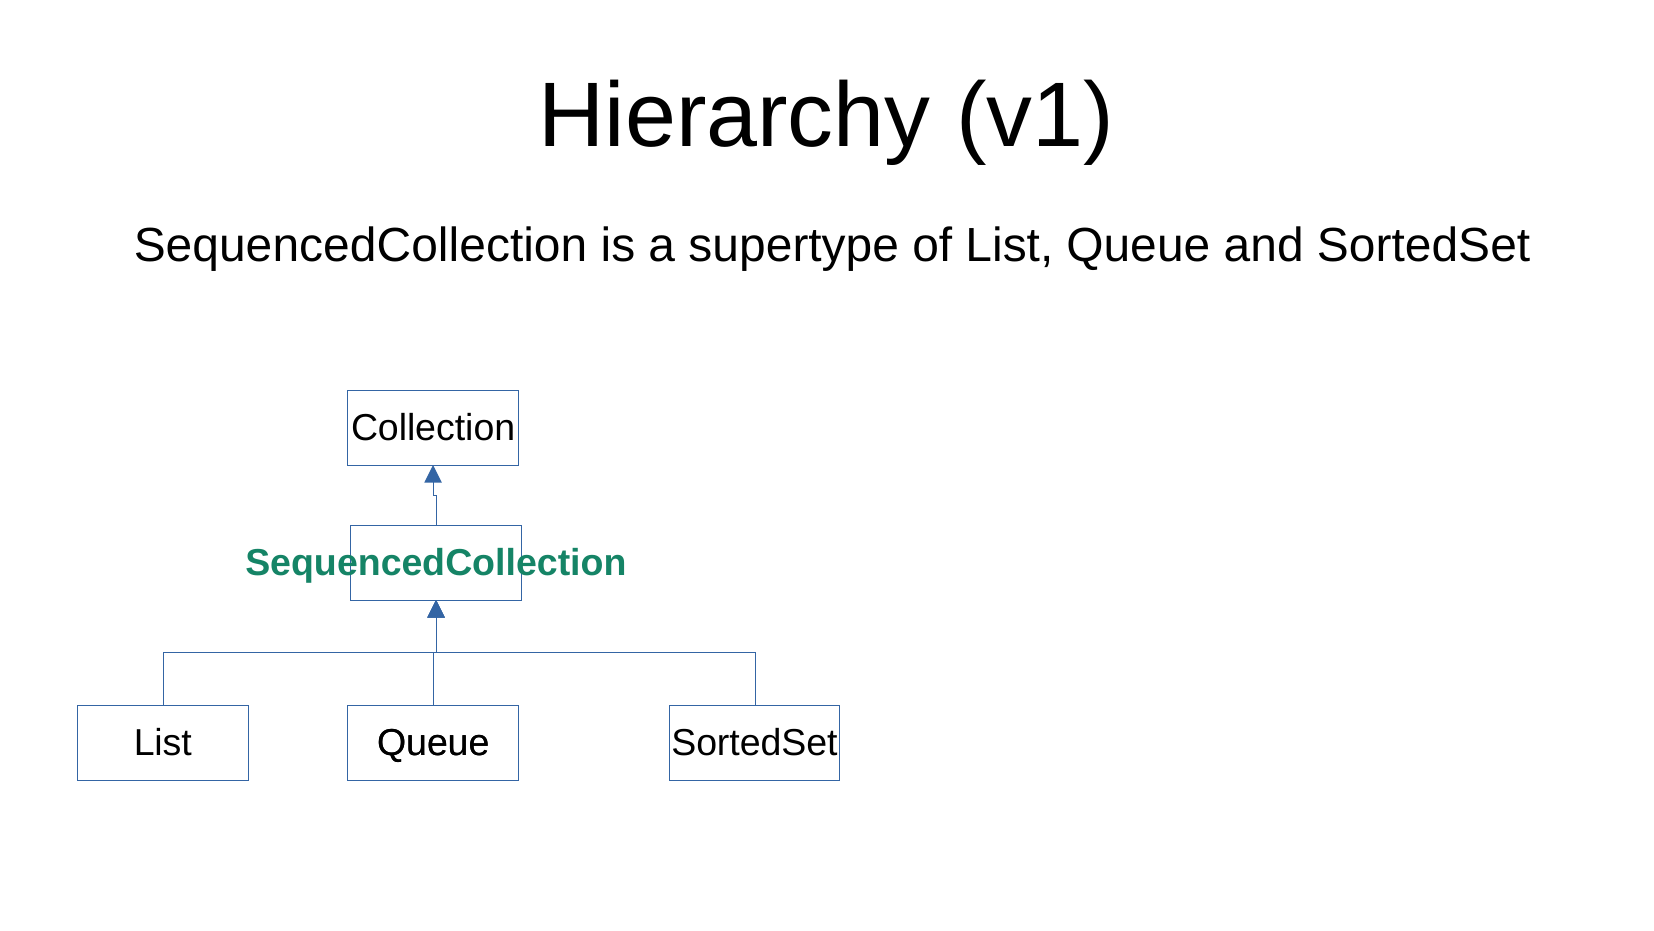

# Hierarchy (v1)
SequencedCollection is a supertype of List, Queue and SortedSet
Collection
SequencedCollection
List
Queue
Queue
SortedSet